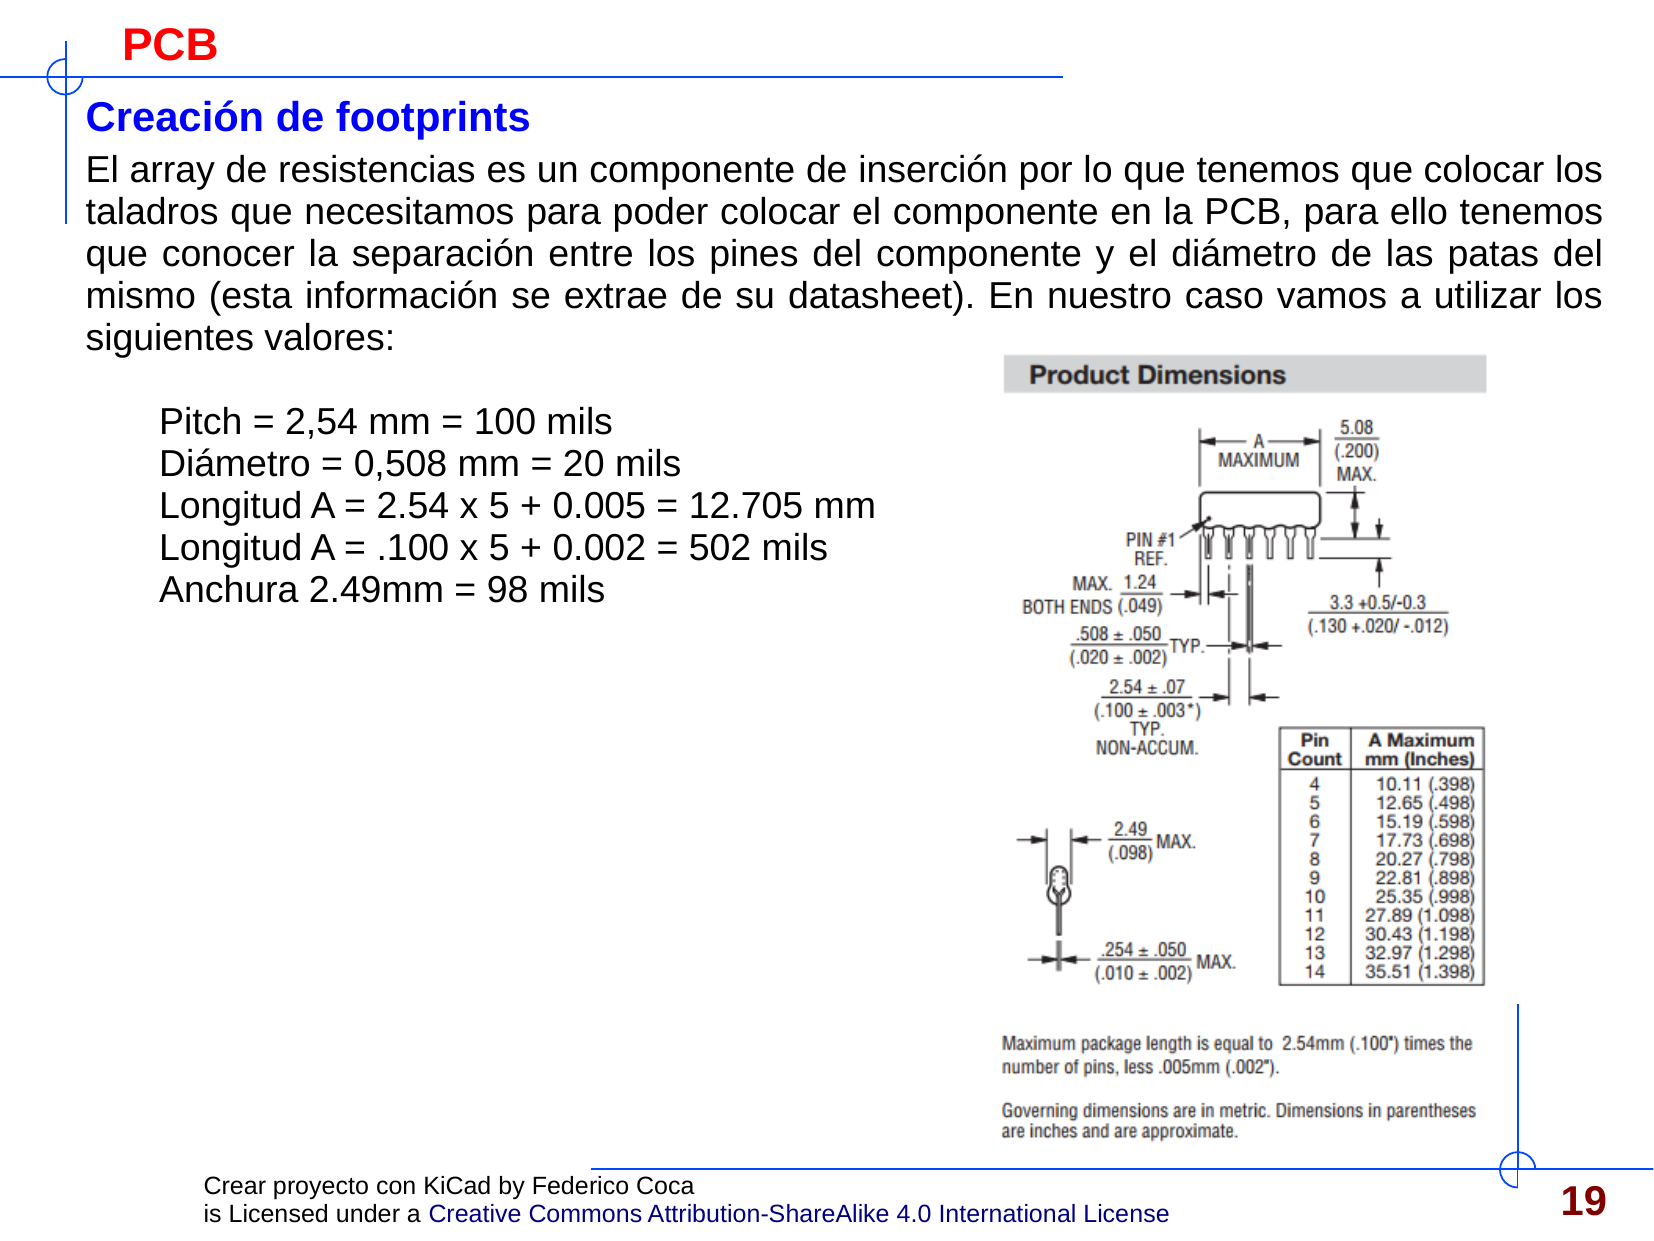

PCB
Creación de footprints
El array de resistencias es un componente de inserción por lo que tenemos que colocar los taladros que necesitamos para poder colocar el componente en la PCB, para ello tenemos que conocer la separación entre los pines del componente y el diámetro de las patas del mismo (esta información se extrae de su datasheet). En nuestro caso vamos a utilizar los siguientes valores:
Pitch = 2,54 mm = 100 mils
Diámetro = 0,508 mm = 20 mils
Longitud A = 2.54 x 5 + 0.005 = 12.705 mm
Longitud A = .100 x 5 + 0.002 = 502 mils
Anchura 2.49mm = 98 mils
Crear proyecto con KiCad by Federico Coca
is Licensed under a Creative Commons Attribution-ShareAlike 4.0 International License